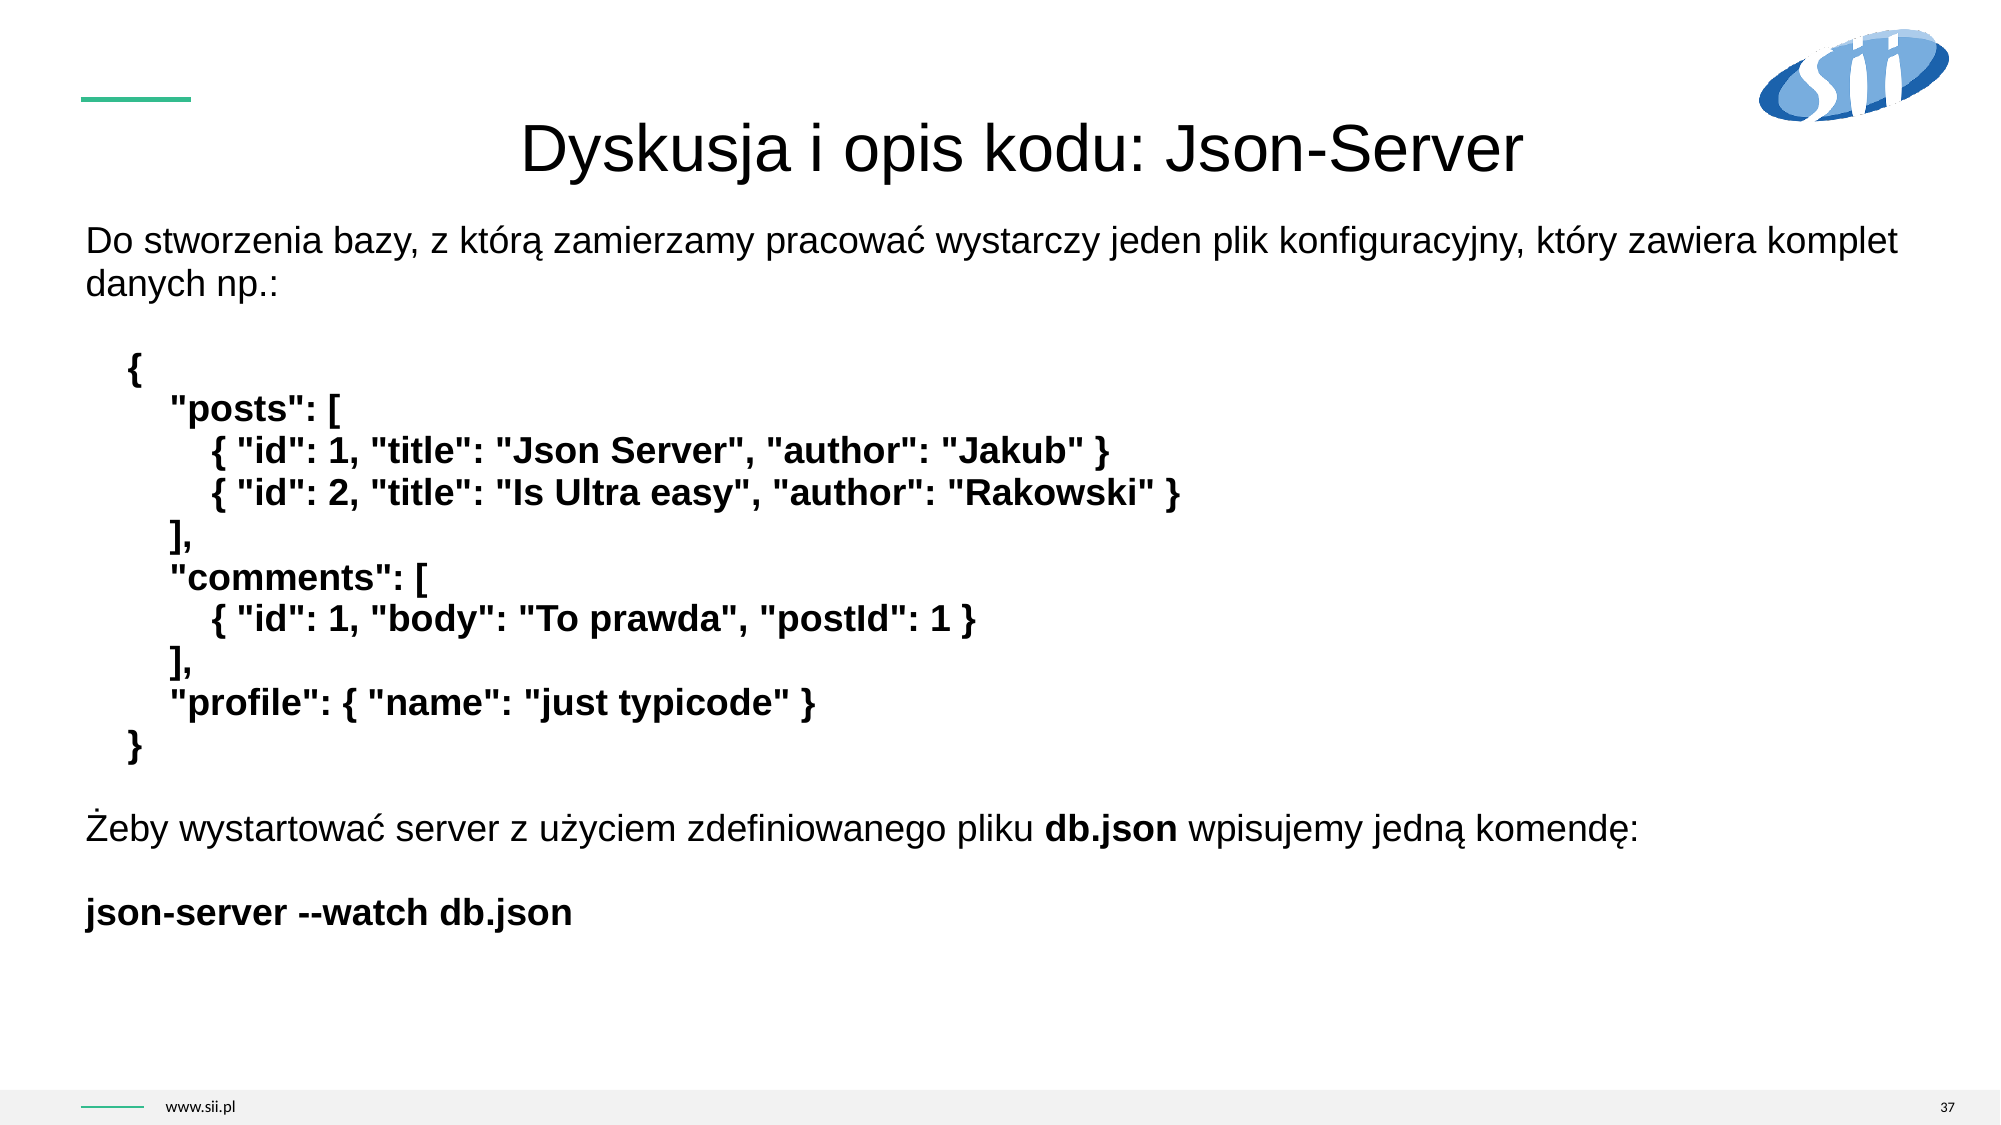

#
Dyskusja i opis kodu: Json-Server
Do stworzenia bazy, z którą zamierzamy pracować wystarczy jeden plik konfiguracyjny, który zawiera komplet danych np.:
 {
 "posts": [
 { "id": 1, "title": "Json Server", "author": "Jakub" }
 { "id": 2, "title": "Is Ultra easy", "author": "Rakowski" }
 ],
 "comments": [
 { "id": 1, "body": "To prawda", "postId": 1 }
 ],
 "profile": { "name": "just typicode" }
 }
Żeby wystartować server z użyciem zdefiniowanego pliku db.json wpisujemy jedną komendę:
json-server --watch db.json